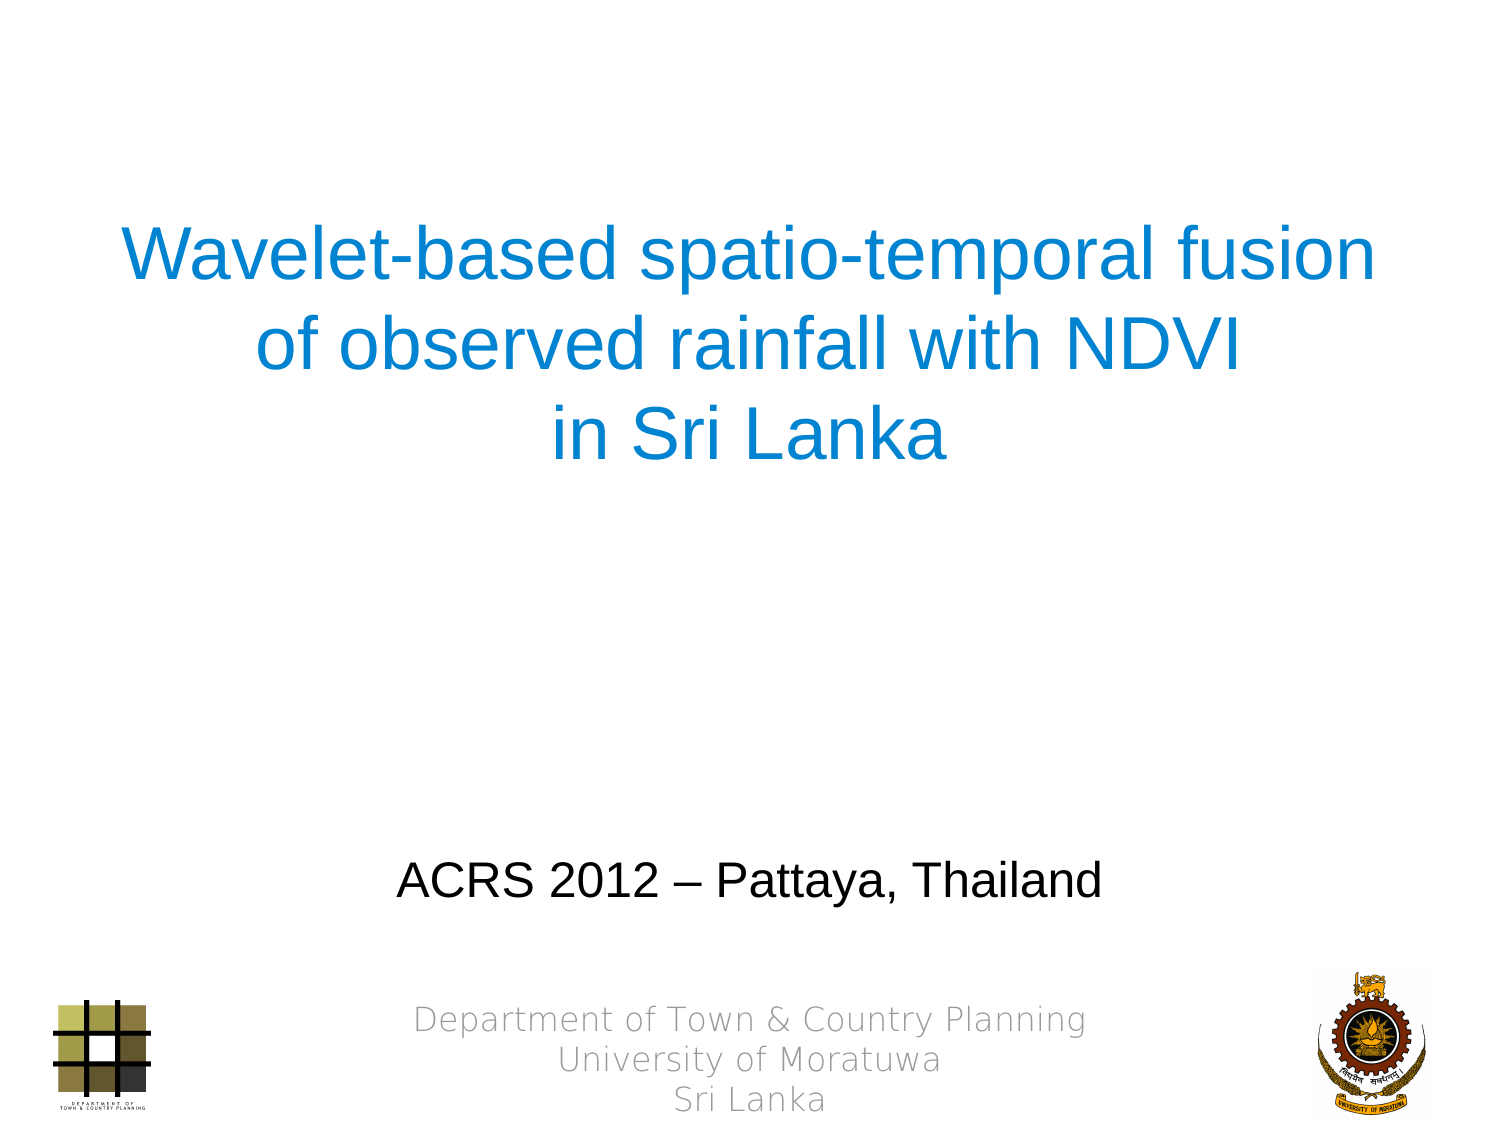

# Wavelet-based spatio-temporal fusion of observed rainfall with NDVI in Sri Lanka
ACRS 2012 – Pattaya, Thailand